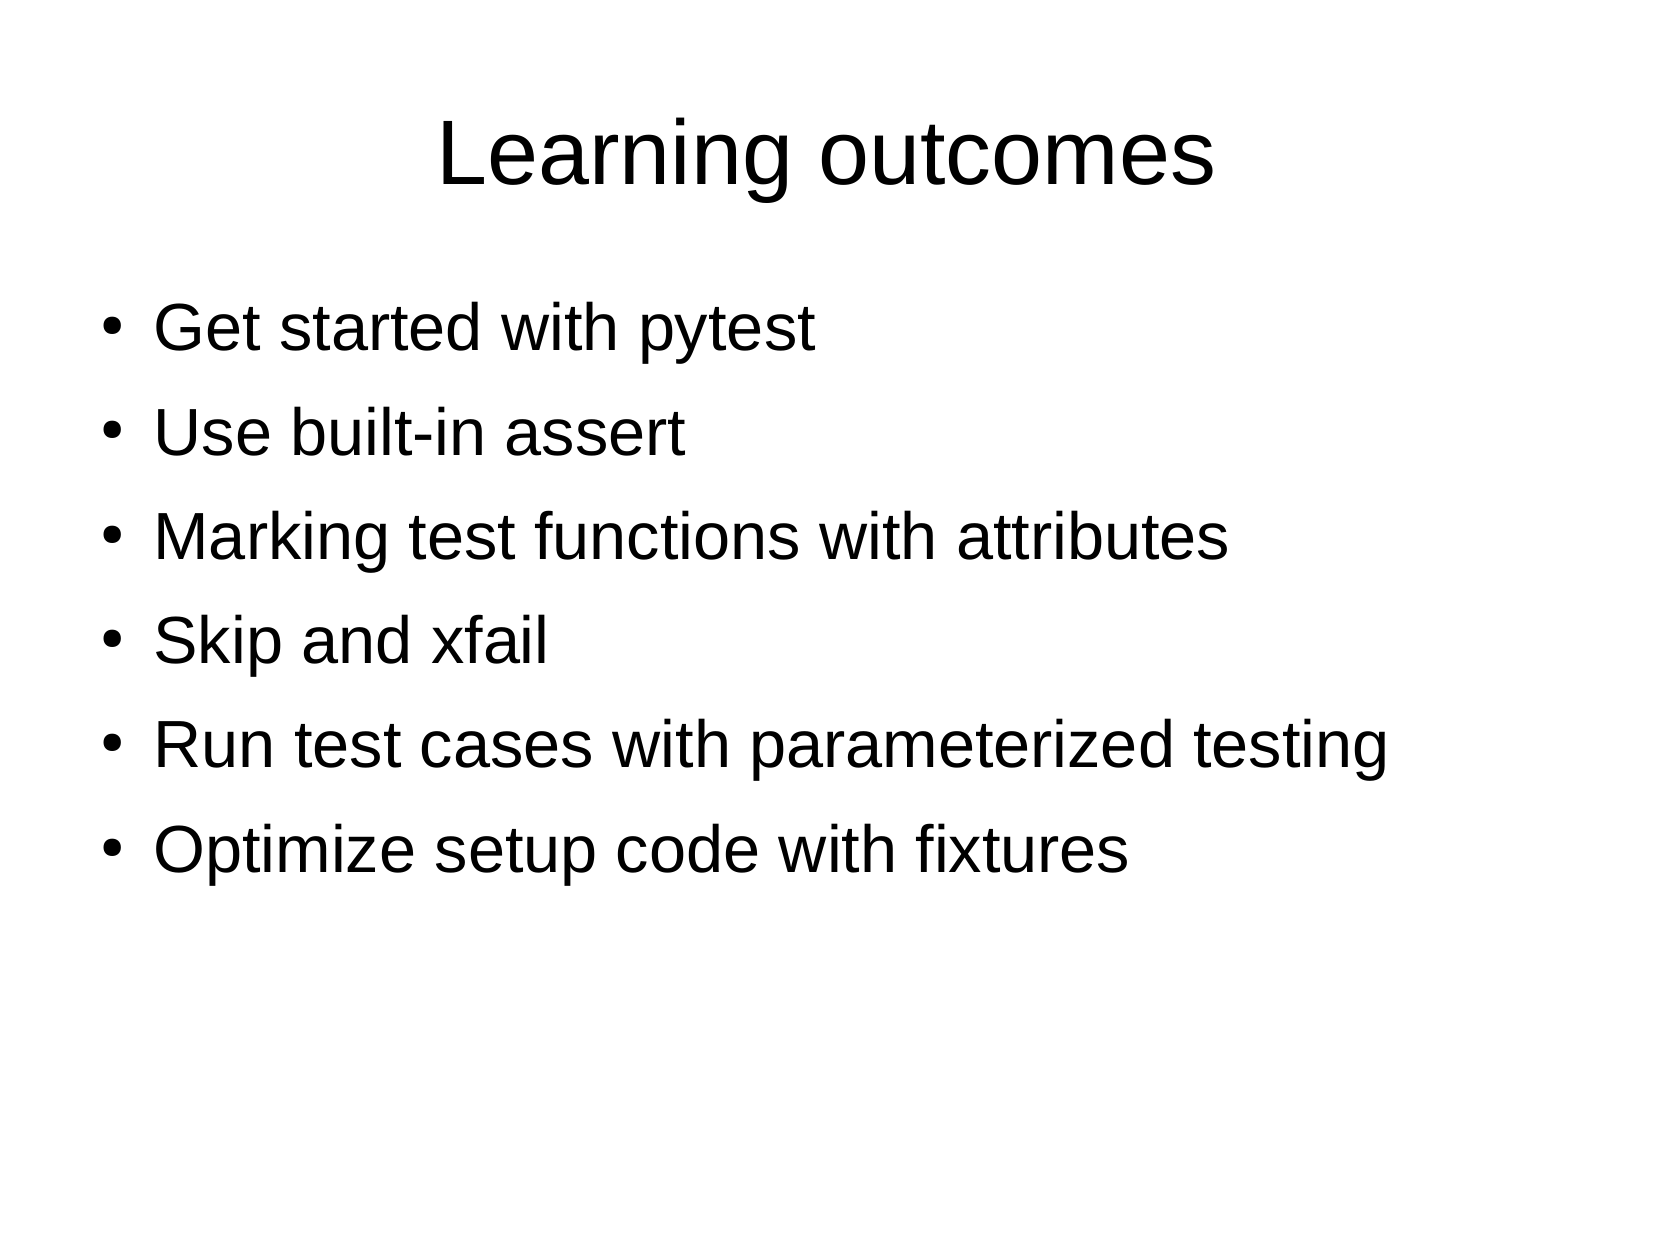

# Learning outcomes
Get started with pytest
Use built-in assert
Marking test functions with attributes
Skip and xfail
Run test cases with parameterized testing
Optimize setup code with fixtures